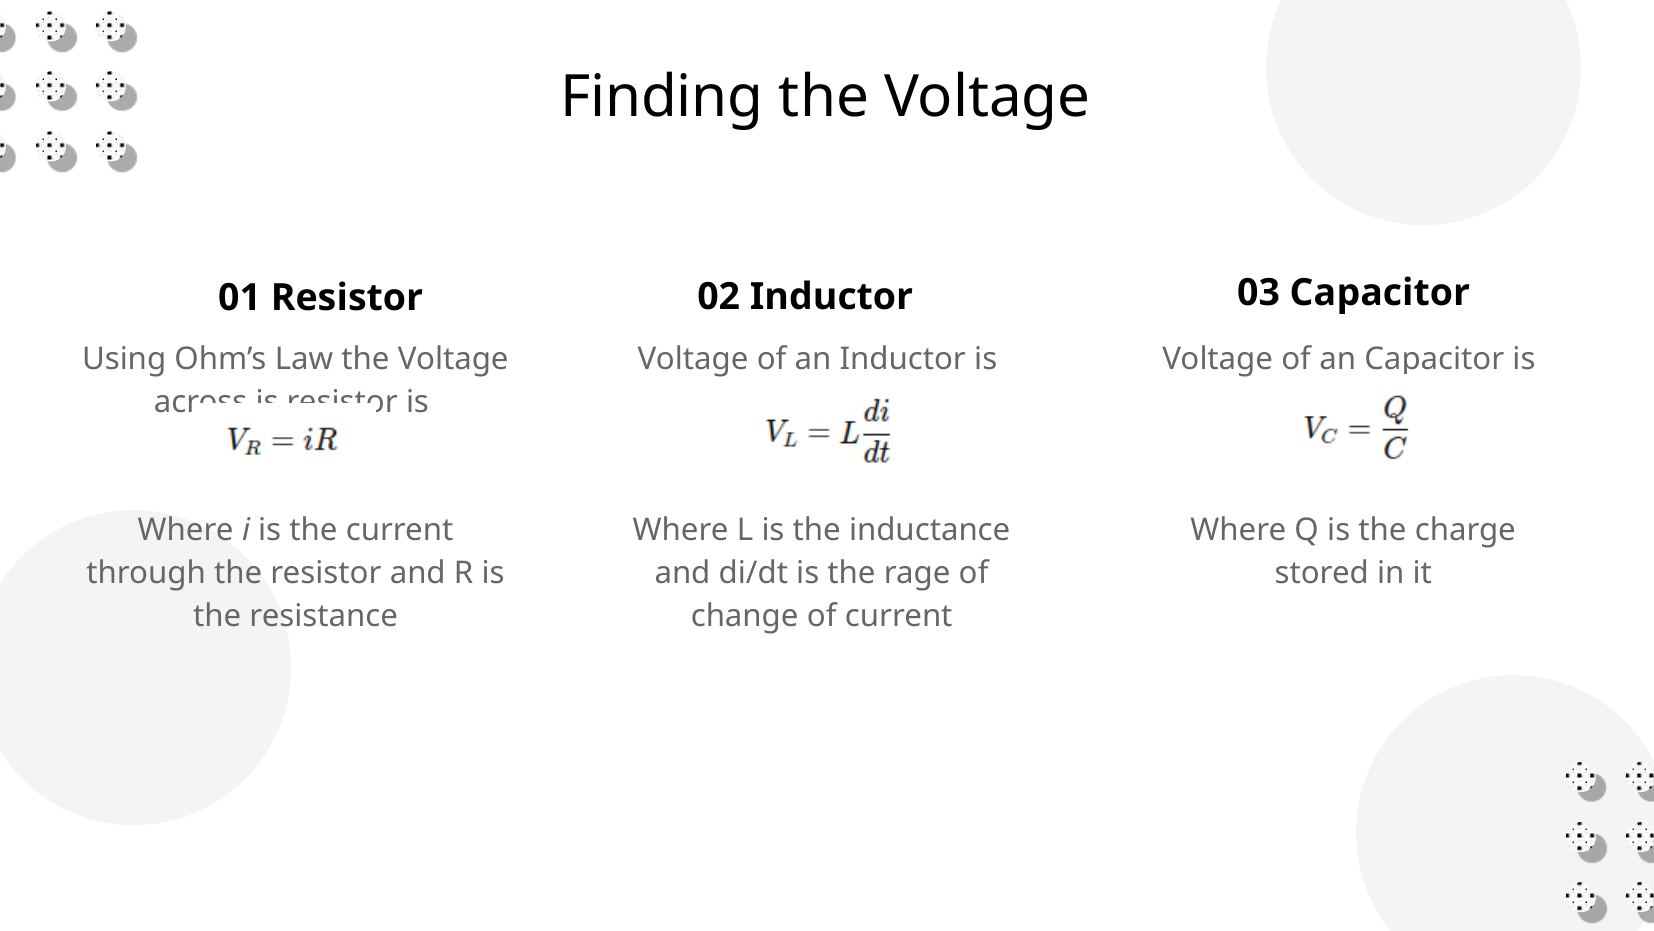

Finding the Voltage
03 Capacitor
02 Inductor
01 Resistor
Using Ohm’s Law the Voltage across is resistor is
Where i is the current through the resistor and R is the resistance
Voltage of an Inductor is
Where L is the inductance and di/dt is the rage of change of current
Voltage of an Capacitor is
Where Q is the charge stored in it